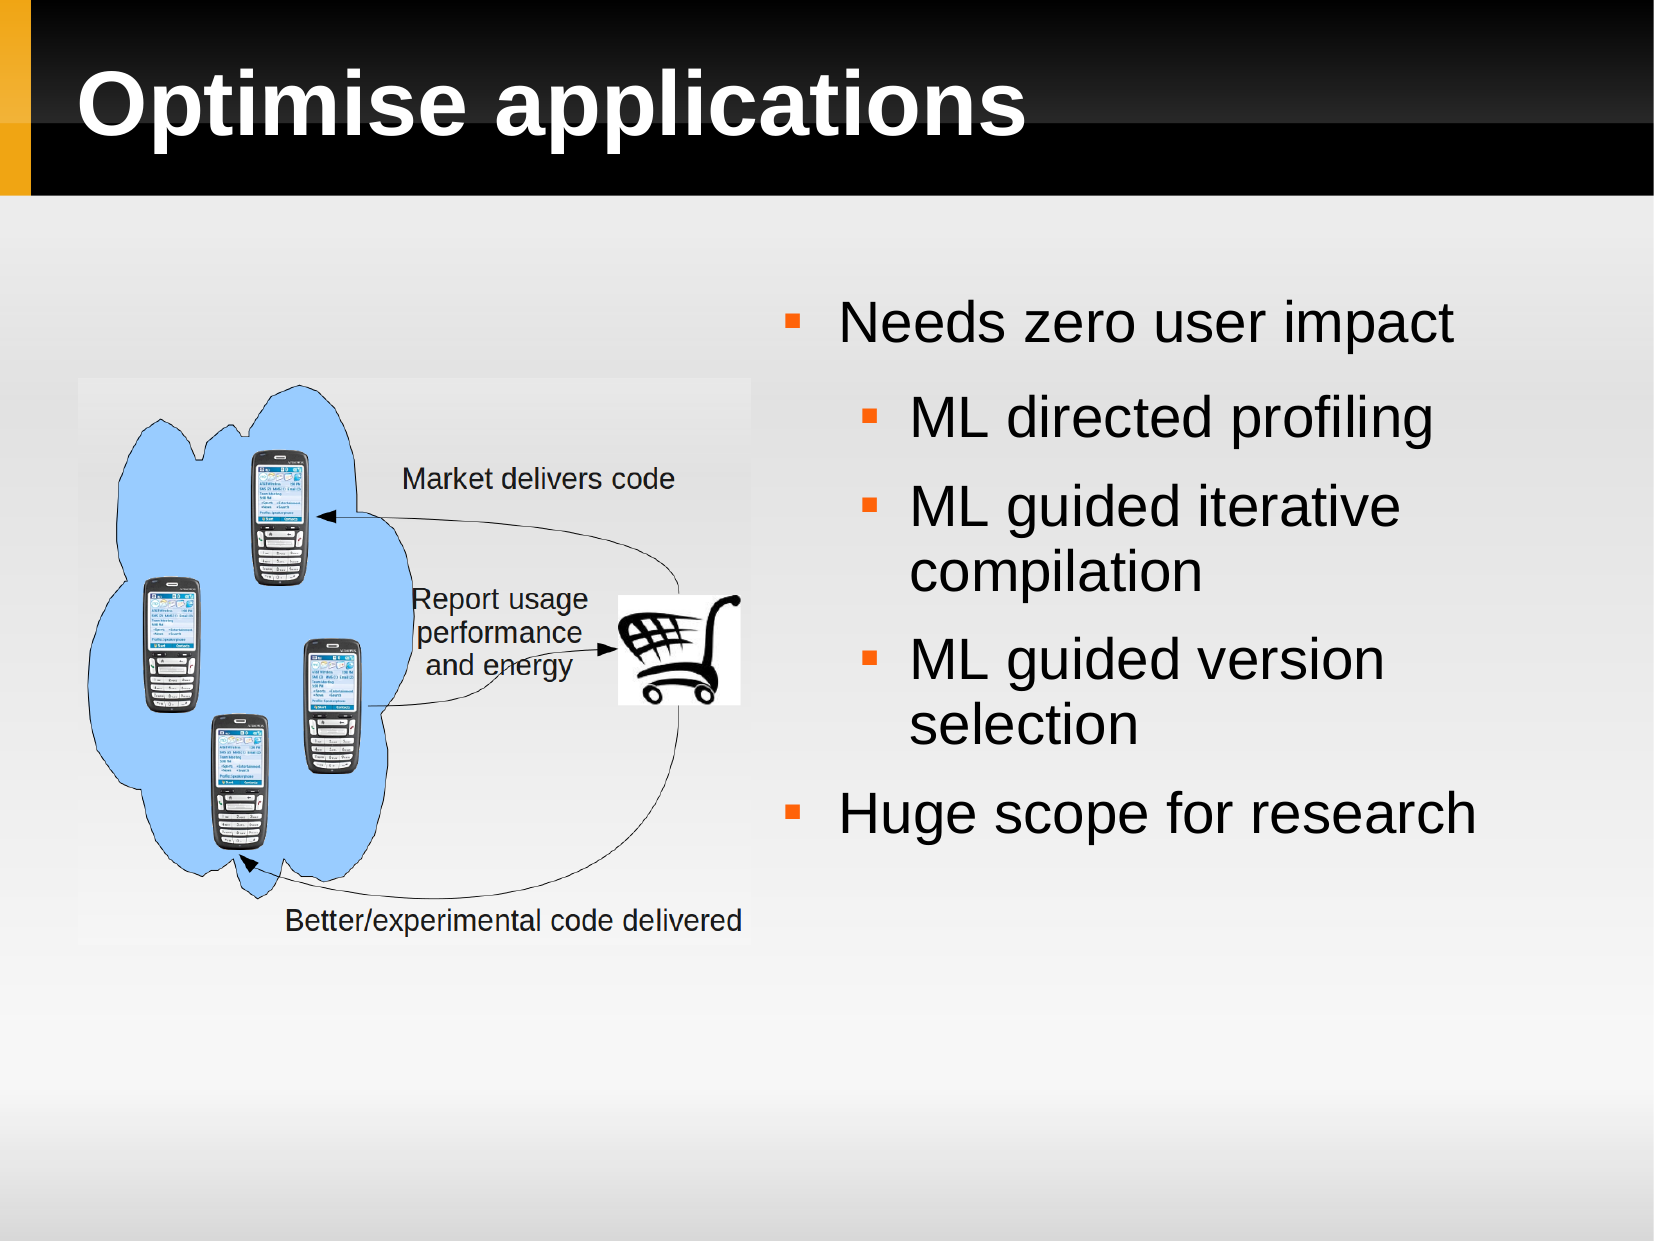

# Optimise applications
Needs zero user impact
ML directed profiling
ML guided iterative compilation
ML guided version selection
Huge scope for research